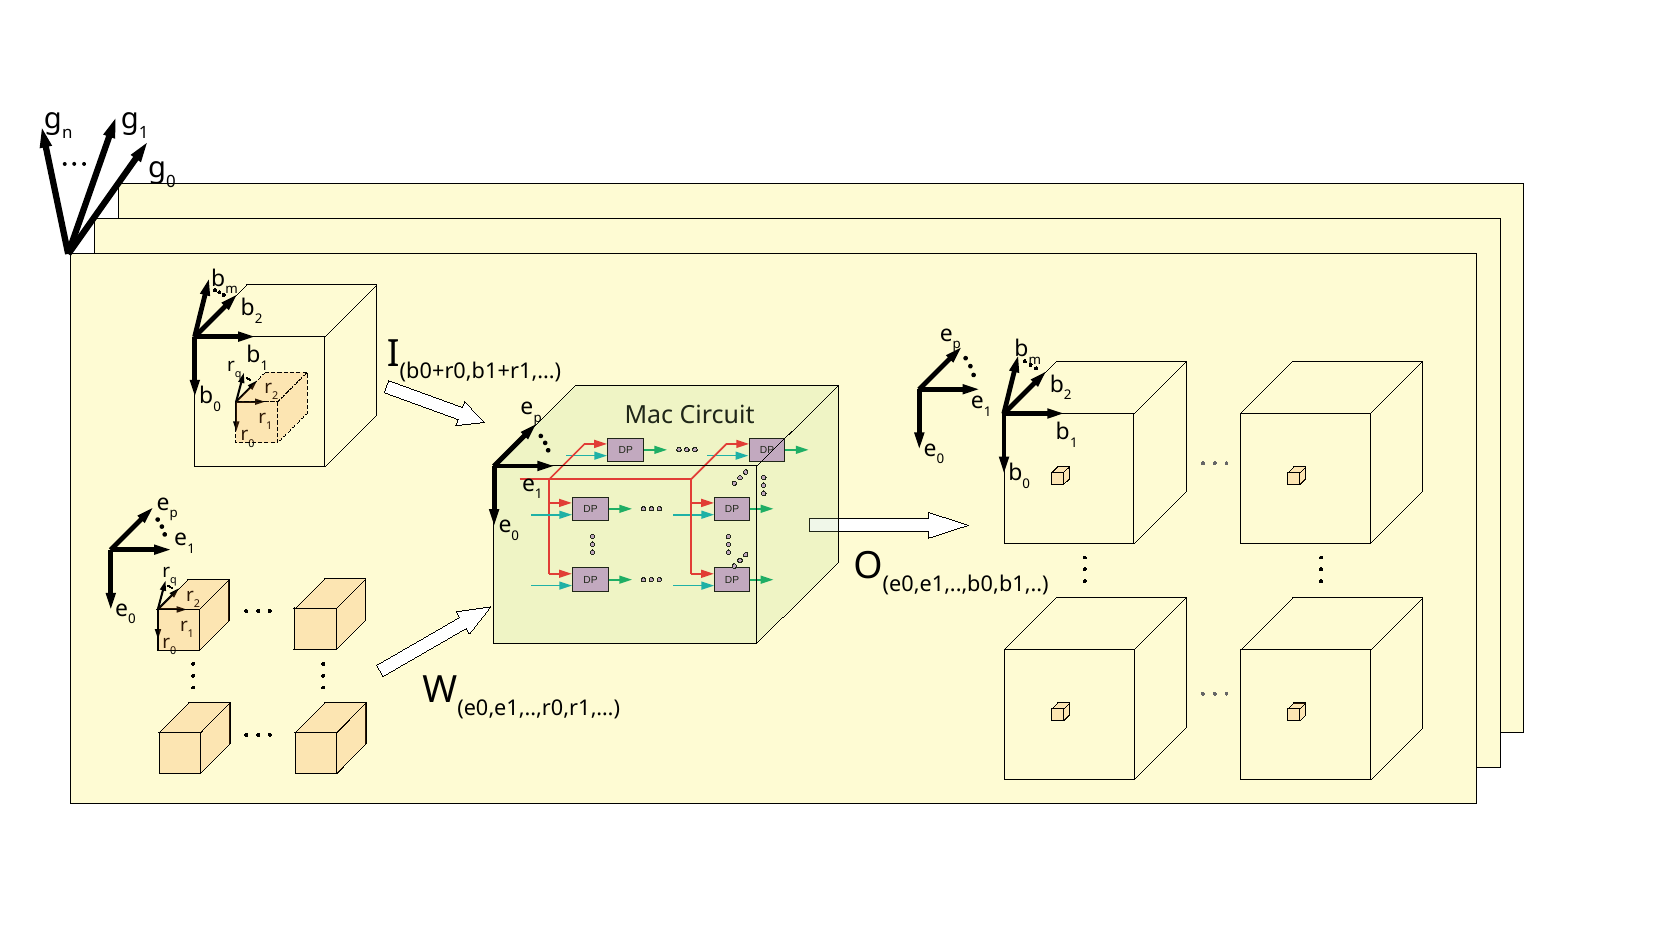

g1
gn
g0
bm
b2
ep
e1
e0
I(b0+r0,b1+r1,...)
bm
b1
rq
b2
r2
r1
r0
b0
ep
e1
e0
Mac Circuit
b1
DP
DP
b0
ep
e1
e0
DP
DP
DP
O(e0,e1,..,b0,b1,..)
rq
DP
DP
r2
r1
r0
W(e0,e1,..,r0,r1,…)